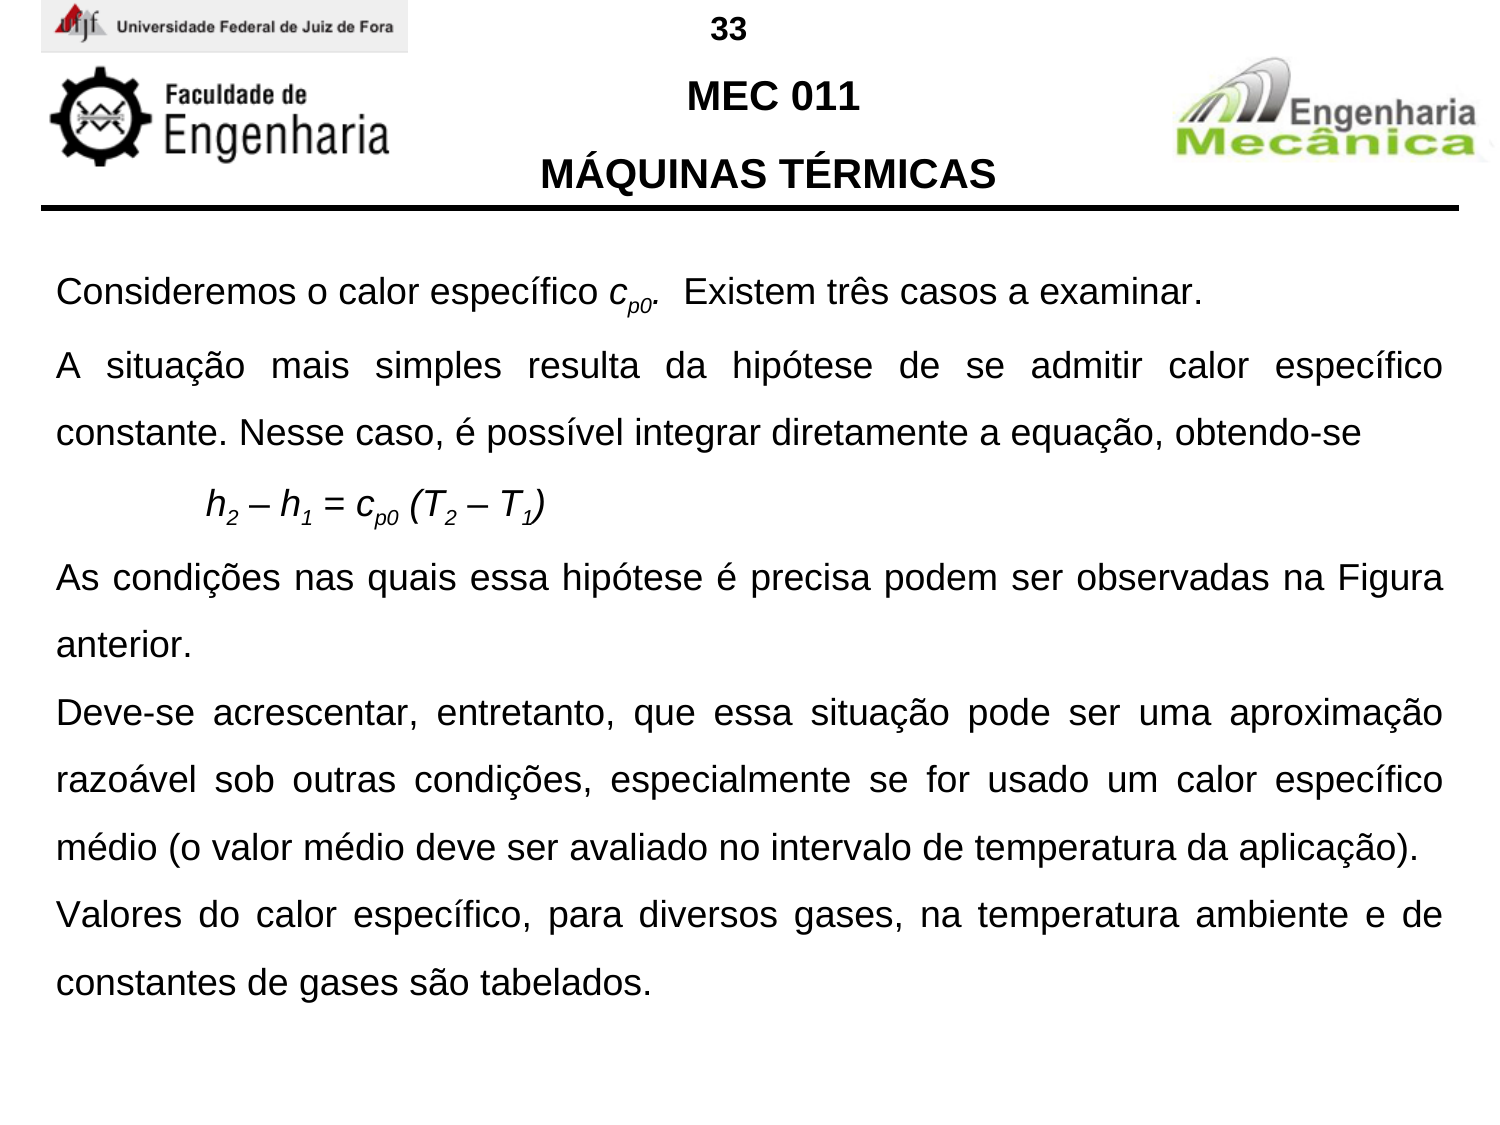

Consideremos o calor específico cp0. Existem três casos a examinar.
A situação mais simples resulta da hipótese de se admitir calor específico constante. Nesse caso, é possível integrar diretamente a equação, obtendo-se
	h2 – h1 = cp0 (T2 – T1)
As condições nas quais essa hipótese é precisa podem ser observadas na Figura anterior.
Deve-se acrescentar, entretanto, que essa situação pode ser uma aproximação razoável sob outras condições, especialmente se for usado um calor específico médio (o valor médio deve ser avaliado no intervalo de temperatura da aplicação).
Valores do calor específico, para diversos gases, na temperatura ambiente e de constantes de gases são tabelados.